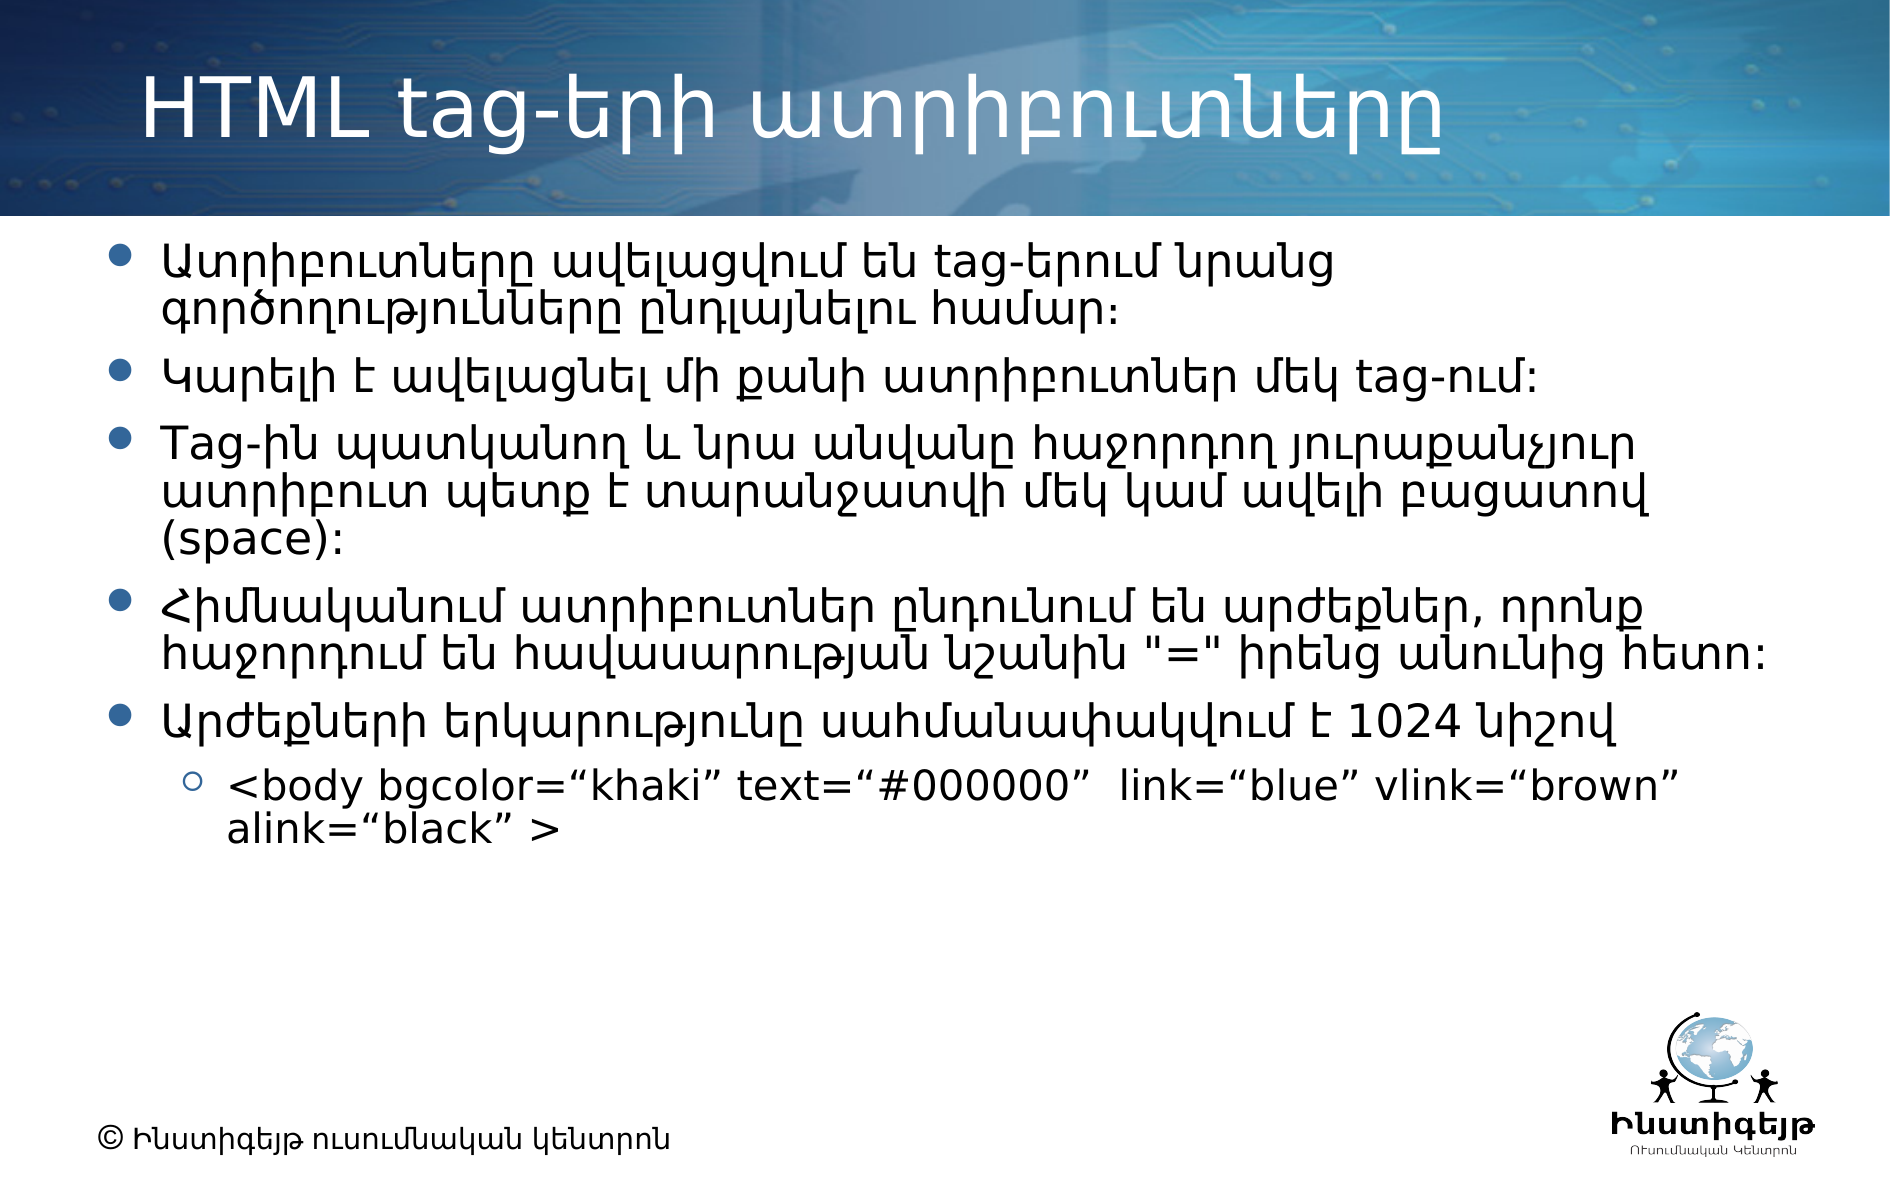

HTML tag-երի ատրիբուտները
# Ատրիբուտները ավելացվում են tag-երում նրանց գործողությունները ընդլայնելու համար։
Կարելի է ավելացնել մի քանի ատրիբուտներ մեկ tag-ում:
Tag-ին պատկանող և նրա անվանը հաջորդող յուրաքանչյուր ատրիբուտ պետք է տարանջատվի մեկ կամ ավելի բացատով (space):
Հիմնականում ատրիբուտներ ընդունում են արժեքներ, որոնք հաջորդում են հավասարության նշանին "=" իրենց անունից հետո:
Արժեքների երկարությունը սահմանափակվում է 1024 նիշով
<body bgcolor=“khaki” text=“#000000” link=“blue” vlink=“brown” alink=“black” >